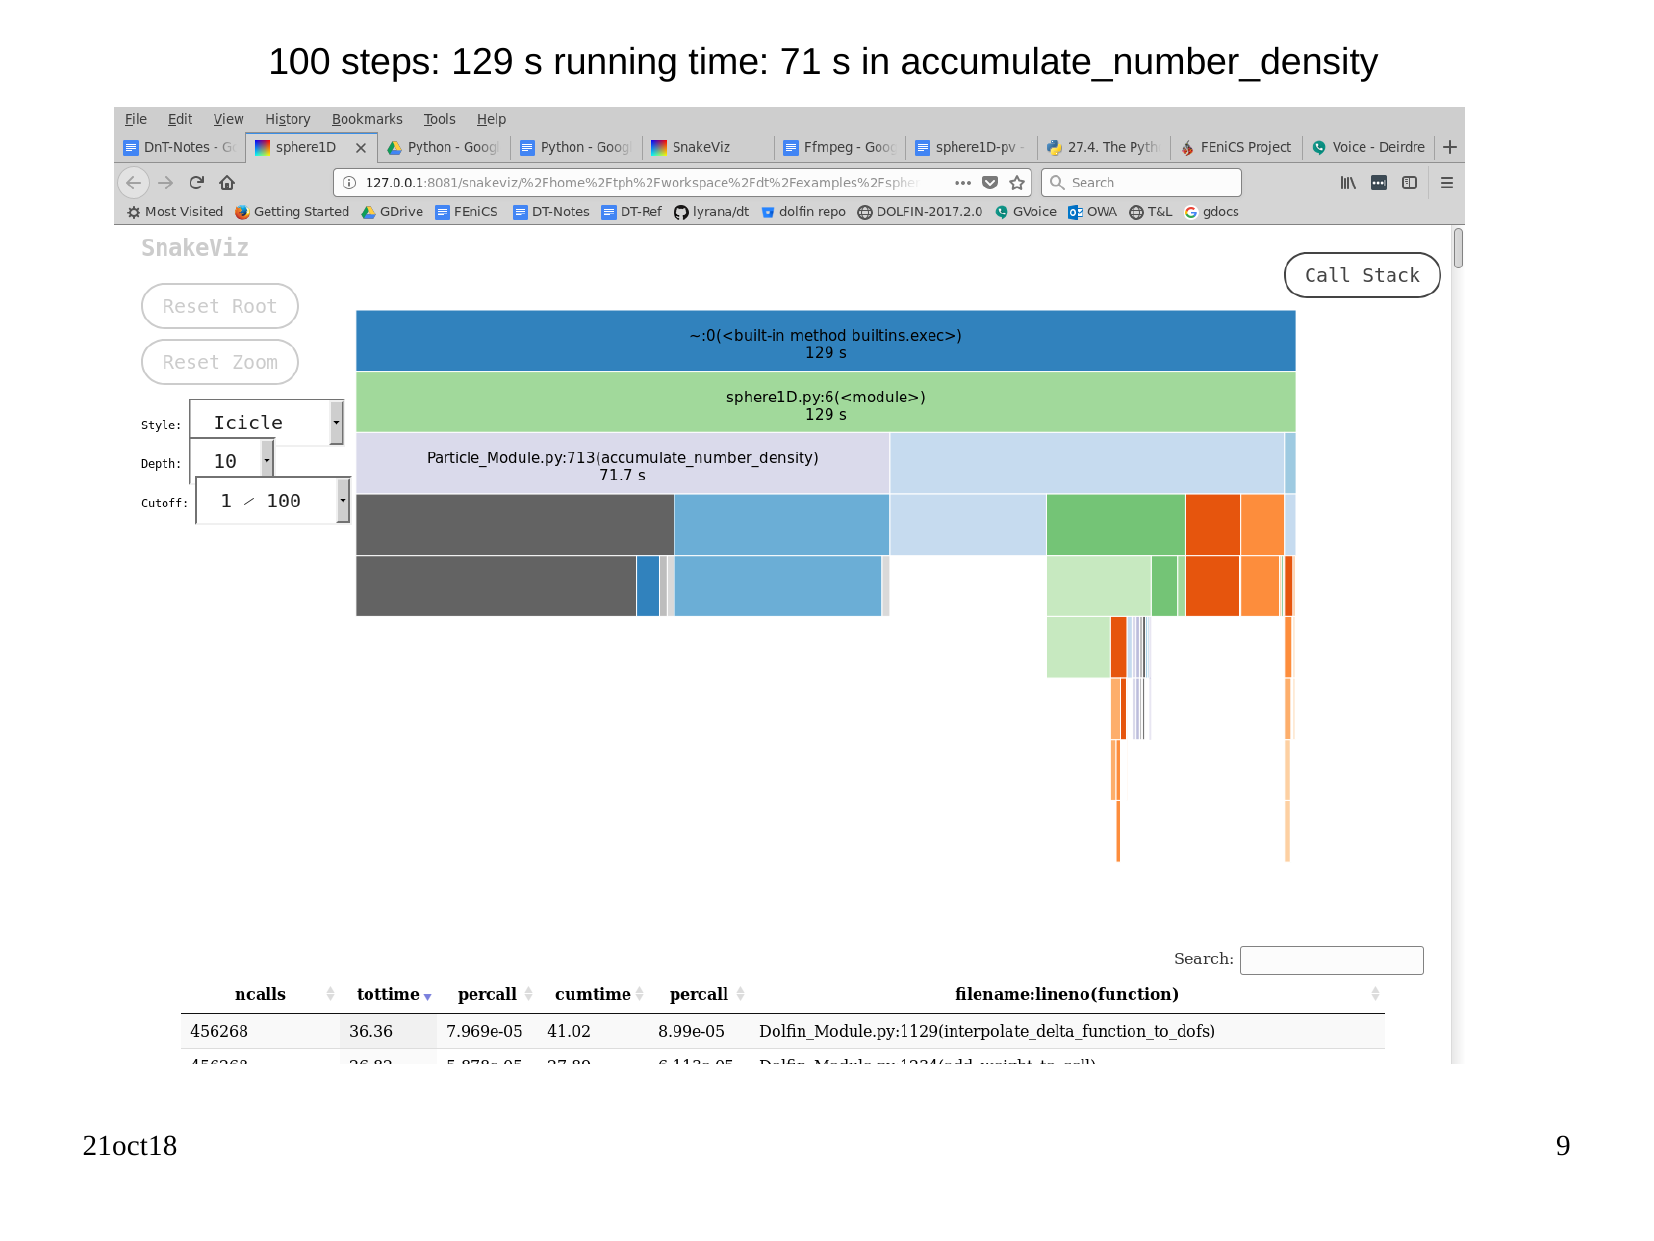

100 steps: 129 s running time: 71 s in accumulate_number_density
21oct18
9